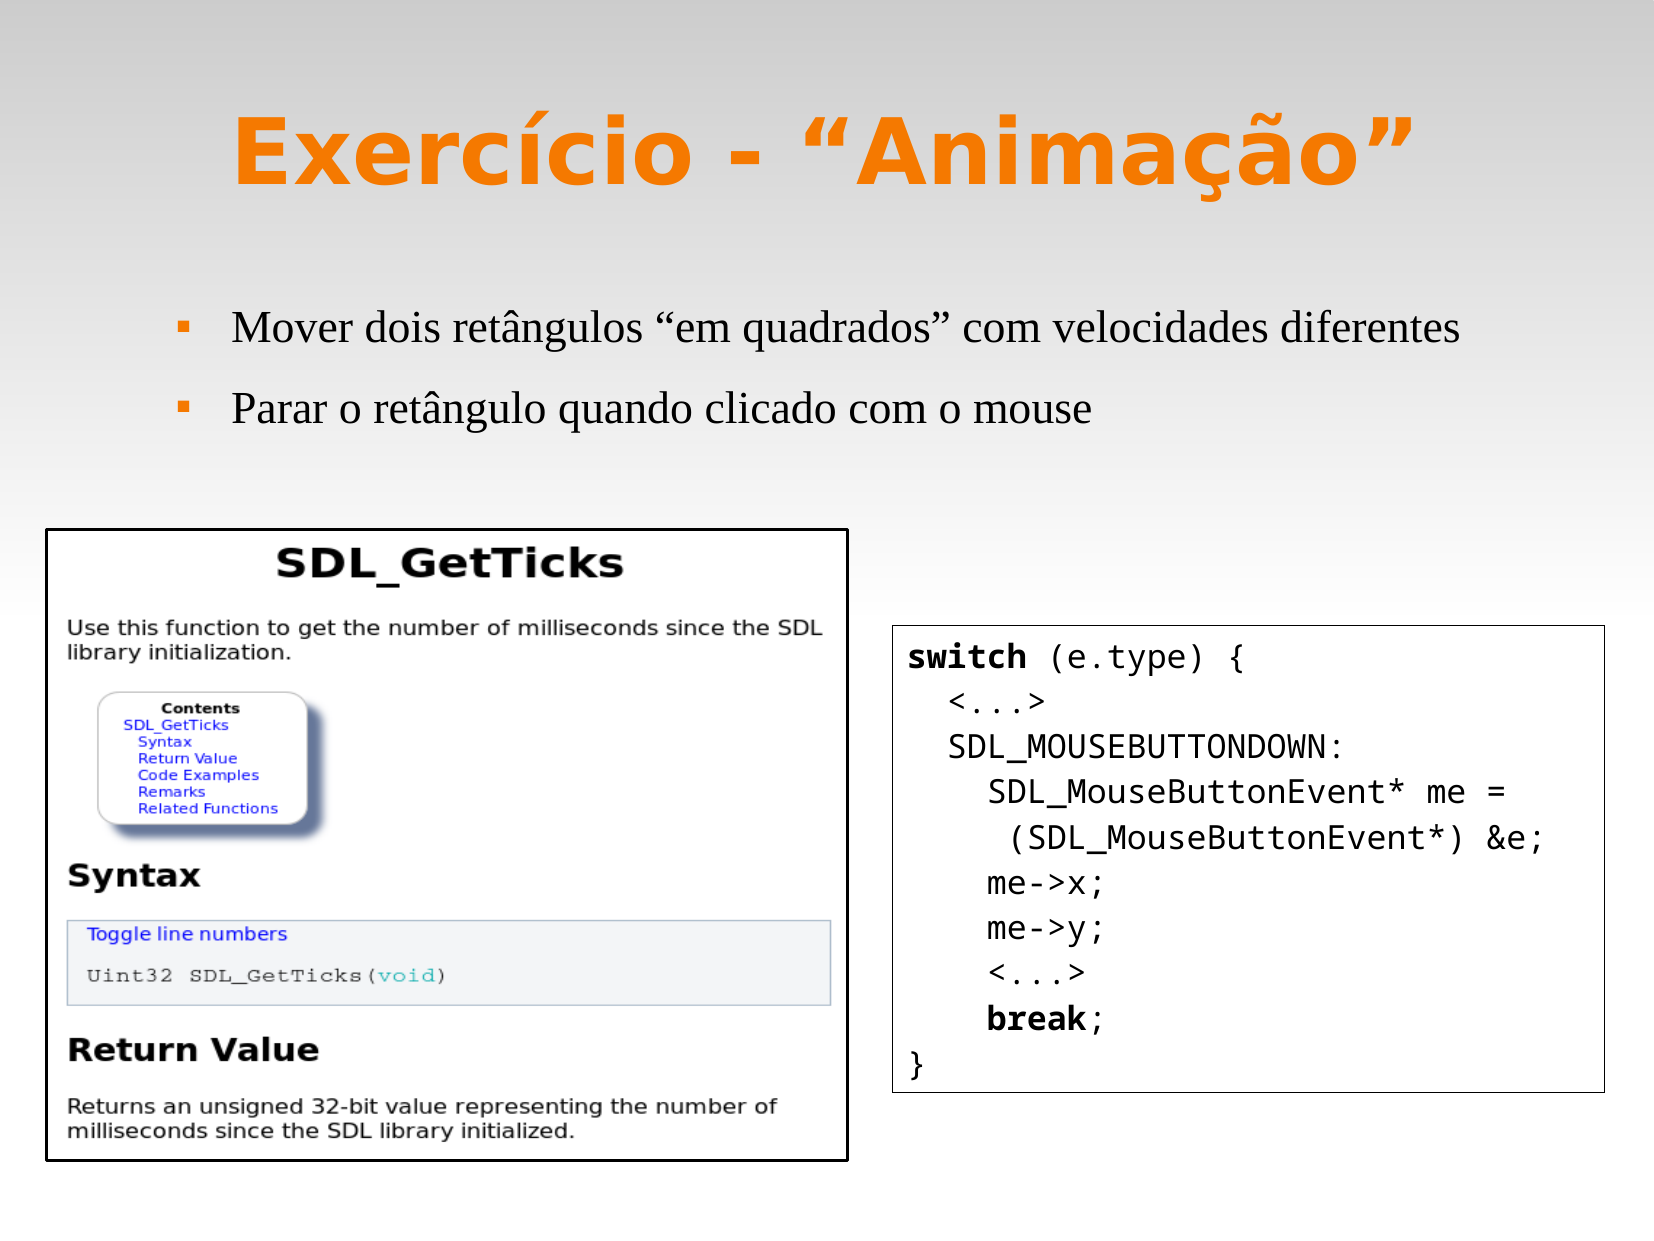

# Exercício - “Animação”
Mover dois retângulos “em quadrados” com velocidades diferentes
Parar o retângulo quando clicado com o mouse
switch (e.type) {
 <...>
 SDL_MOUSEBUTTONDOWN:
 SDL_MouseButtonEvent* me =
 (SDL_MouseButtonEvent*) &e;
 me->x;
 me->y;
 <...>
 break;
}